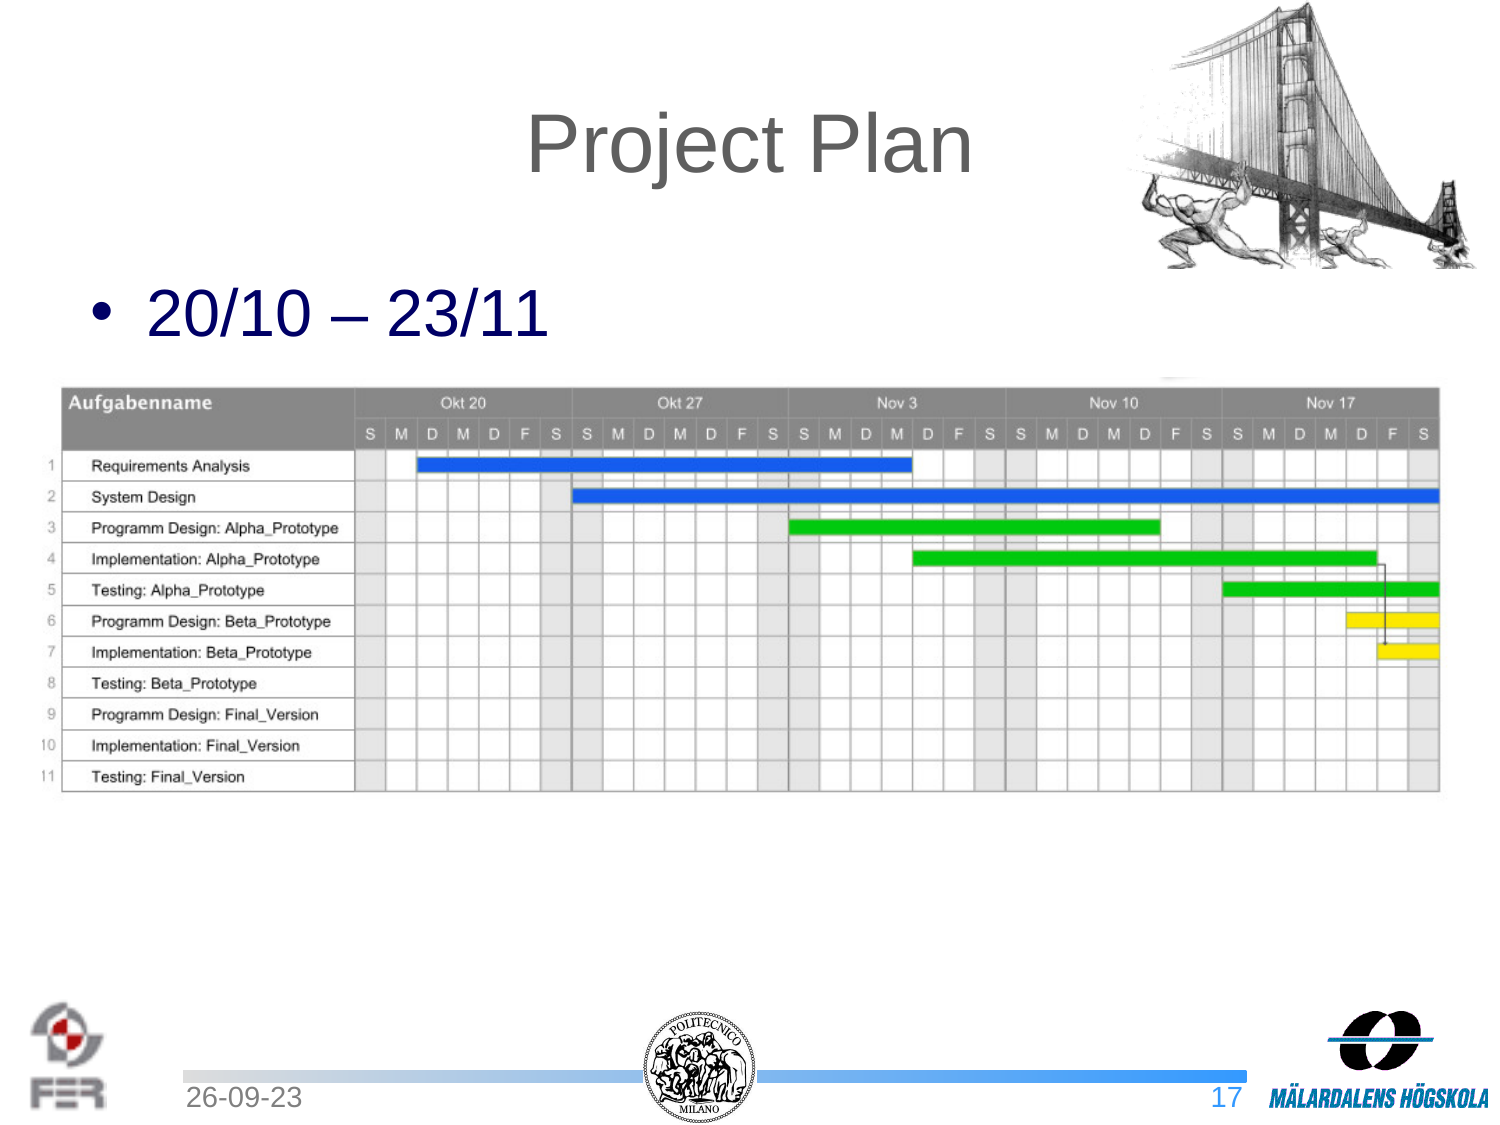

# Project Plan
20/10 – 23/11
26-08-21